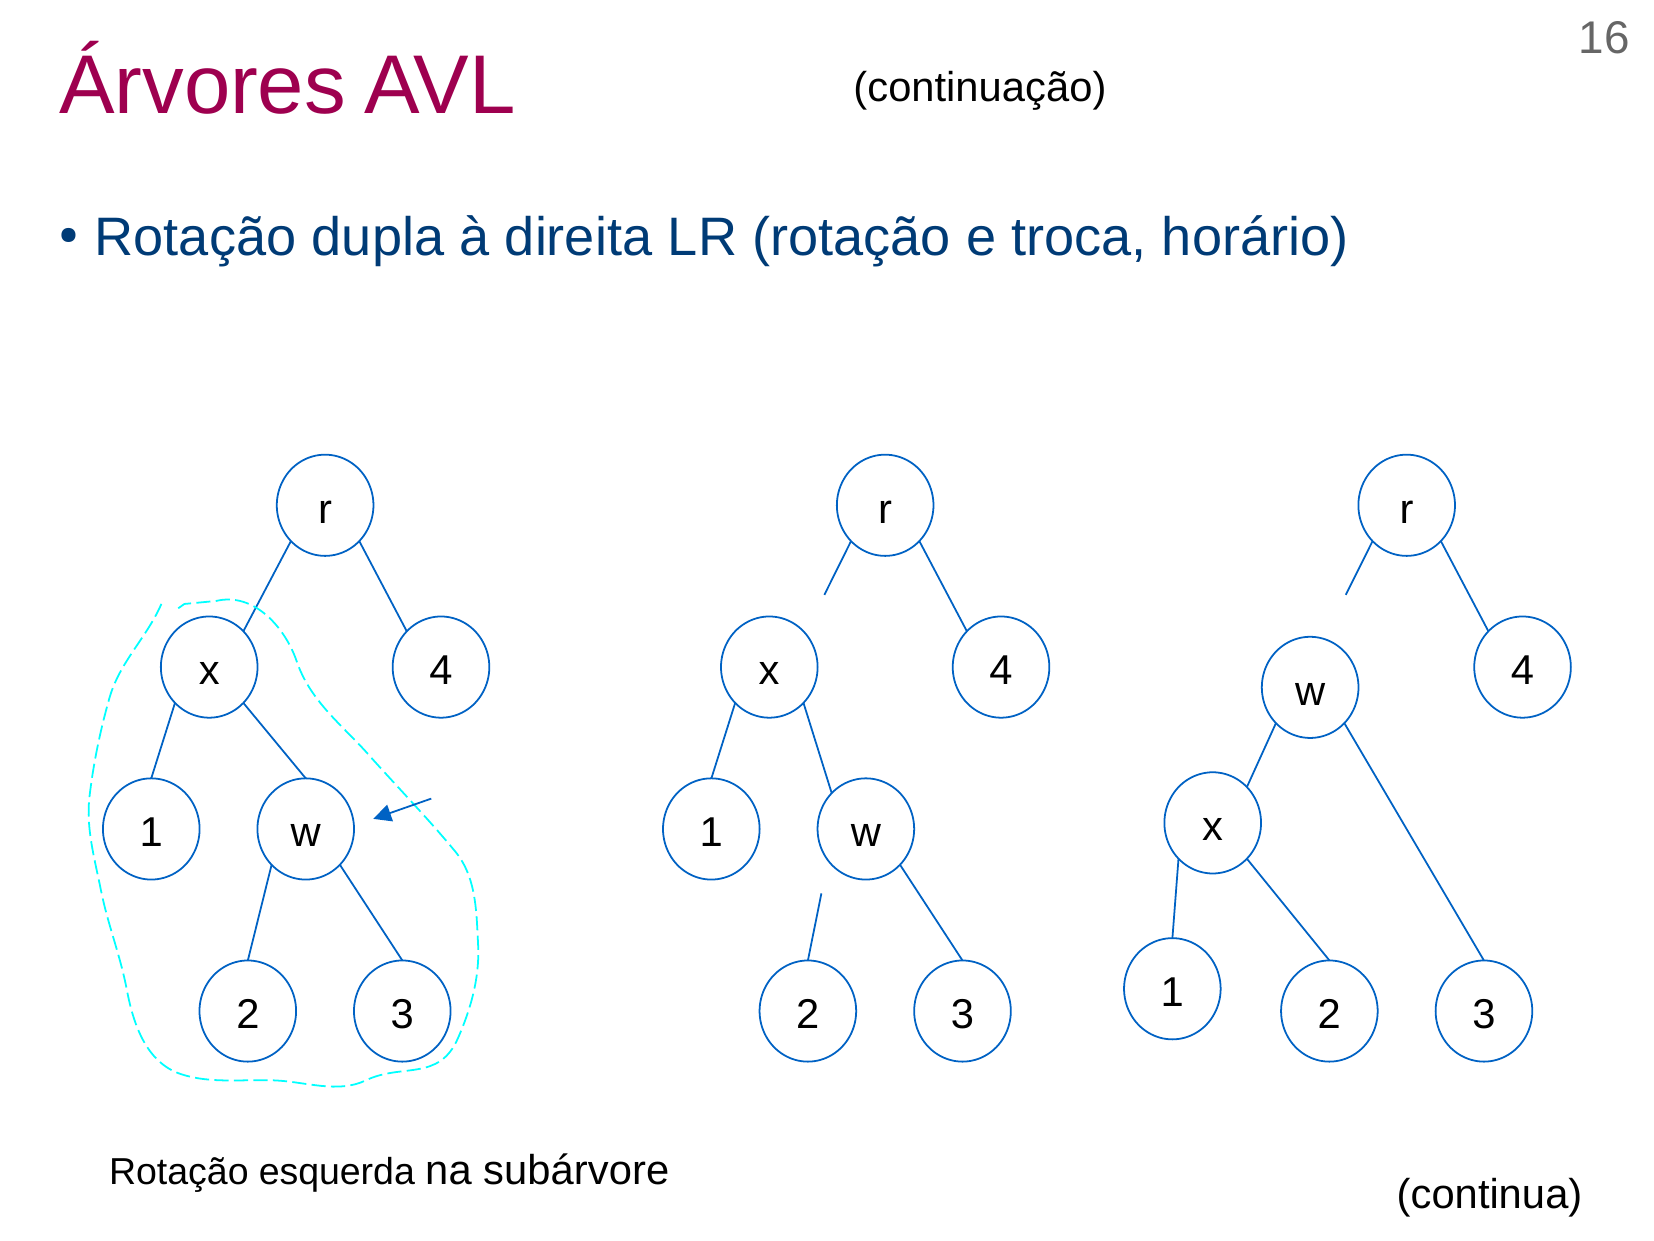

16
# Árvores AVL
(continuação)
Rotação dupla à direita LR (rotação e troca, horário)
r
r
r
x
4
x
4
4
w
x
1
w
1
w
1
2
3
2
3
2
3
Rotação esquerda na subárvore
(continua)